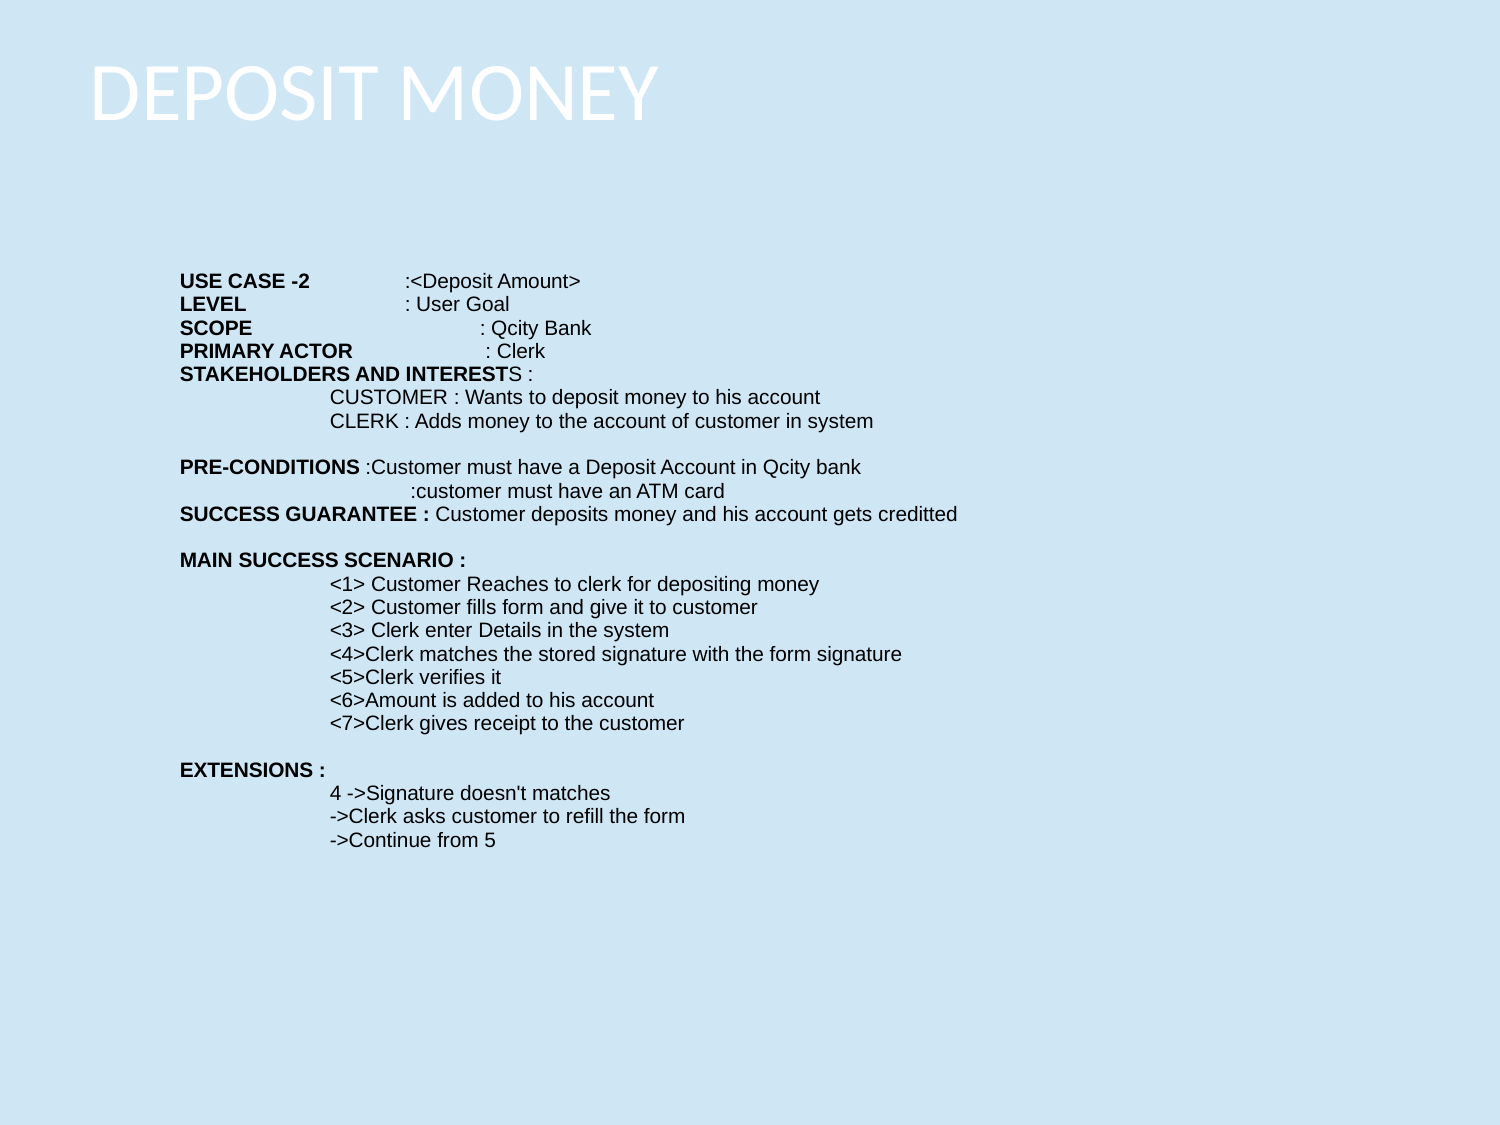

# DEPOSIT MONEY
USE CASE -2		:<Deposit Amount>
LEVEL 			: User Goal
SCOPE 			: Qcity Bank
PRIMARY ACTOR		 : Clerk
STAKEHOLDERS AND INTERESTS :
		CUSTOMER : Wants to deposit money to his account
		CLERK : Adds money to the account of customer in system
PRE-CONDITIONS :Customer must have a Deposit Account in Qcity bank
 			 :customer must have an ATM card
SUCCESS GUARANTEE : Customer deposits money and his account gets creditted
MAIN SUCCESS SCENARIO :
		<1> Customer Reaches to clerk for depositing money
		<2> Customer fills form and give it to customer
		<3> Clerk enter Details in the system
		<4>Clerk matches the stored signature with the form signature
		<5>Clerk verifies it
		<6>Amount is added to his account
		<7>Clerk gives receipt to the customer
EXTENSIONS :
		4 ->Signature doesn't matches
		->Clerk asks customer to refill the form
		->Continue from 5